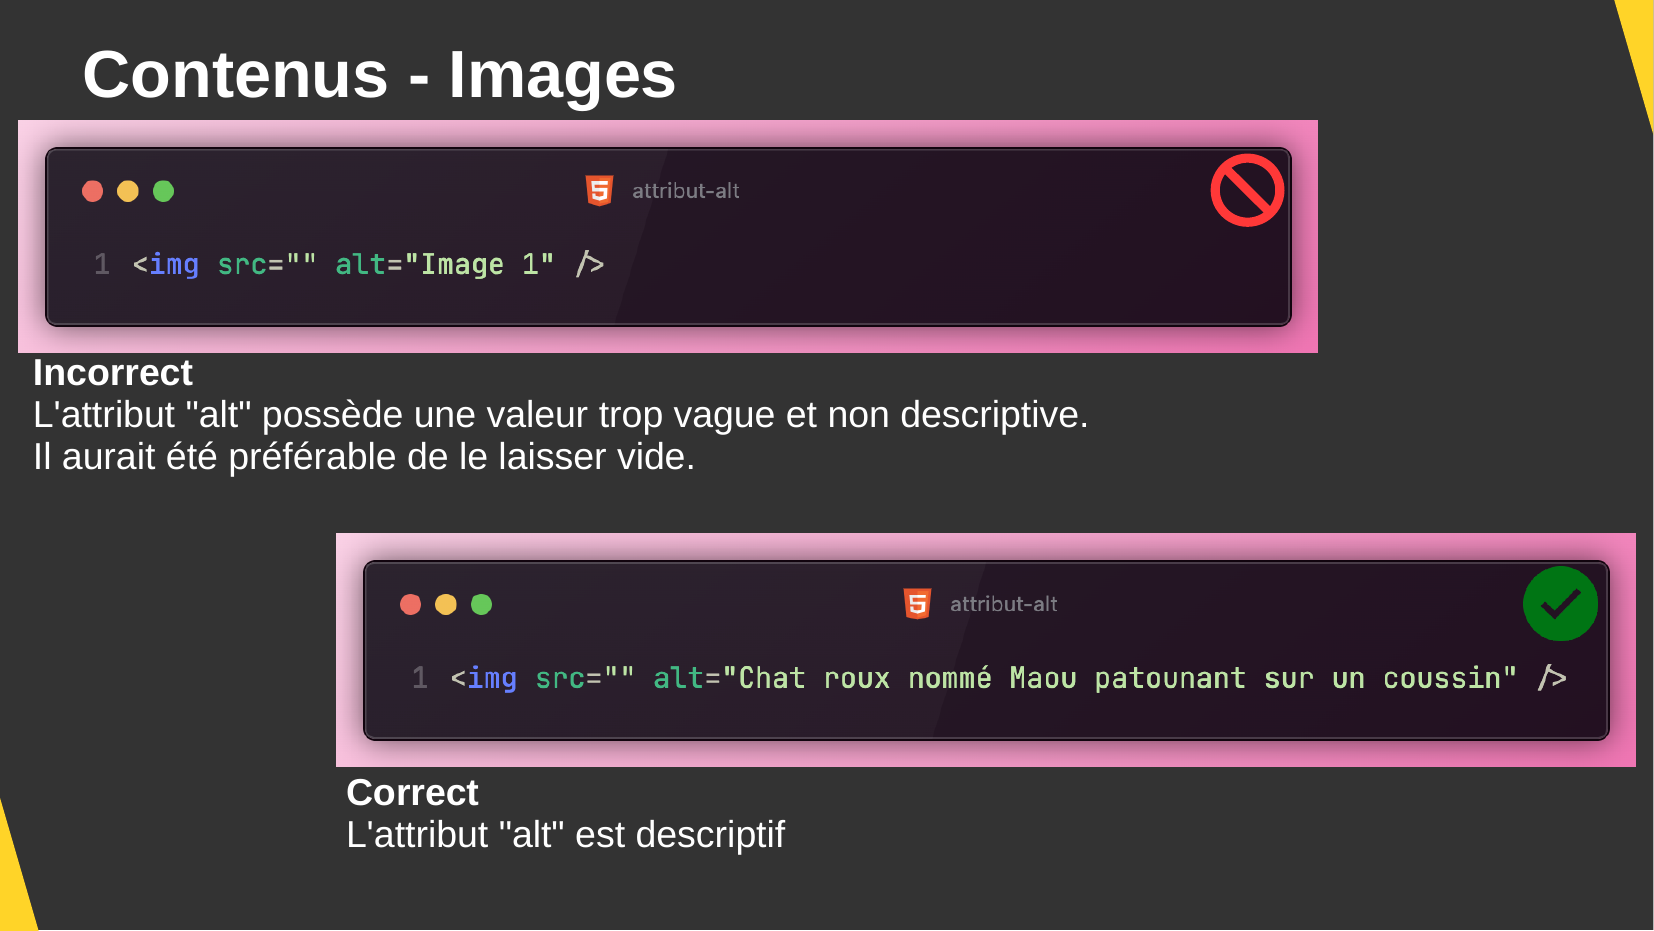

# Contenus - Images
Incorrect
L'attribut "alt" possède une valeur trop vague et non descriptive.
Il aurait été préférable de le laisser vide.
Correct
L'attribut "alt" est descriptif